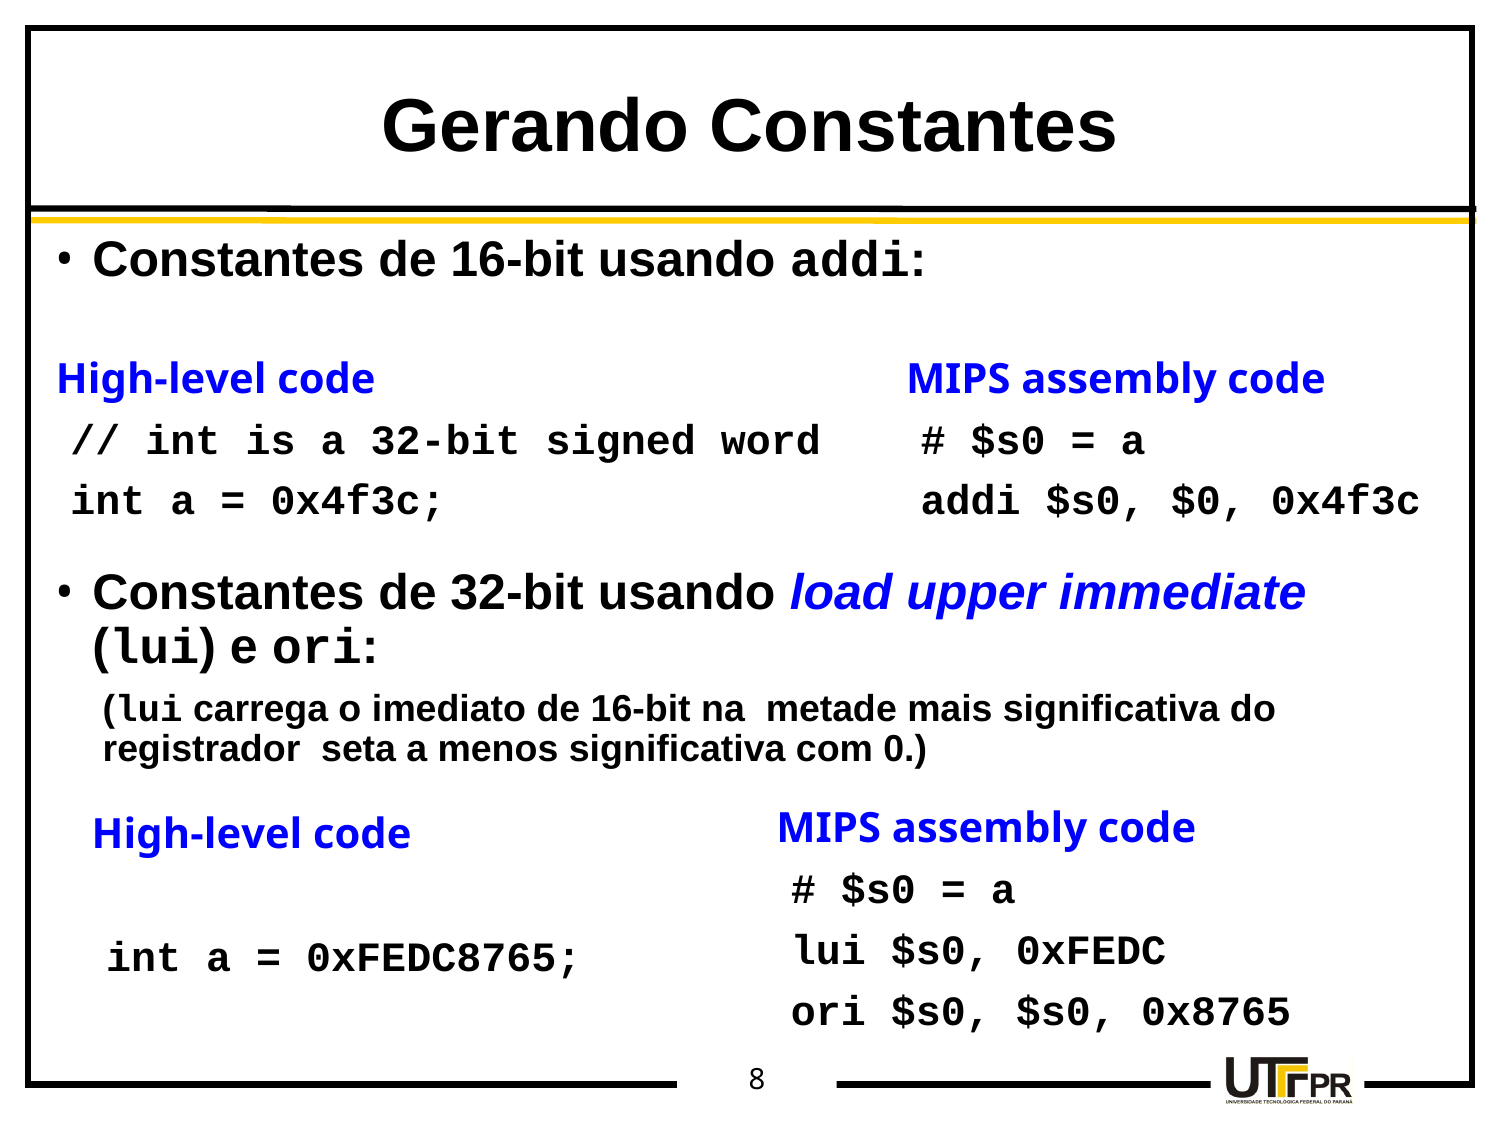

# Gerando Constantes
Constantes de 16-bit usando addi:
Constantes de 32-bit usando load upper immediate (lui) e ori:
	(lui carrega o imediato de 16-bit na metade mais significativa do registrador seta a menos significativa com 0.)
High-level code
// int is a 32-bit signed word
int a = 0x4f3c;
MIPS assembly code
# $s0 = a
addi $s0, $0, 0x4f3c
MIPS assembly code
# $s0 = a
lui $s0, 0xFEDC
ori $s0, $s0, 0x8765
High-level code
int a = 0xFEDC8765;